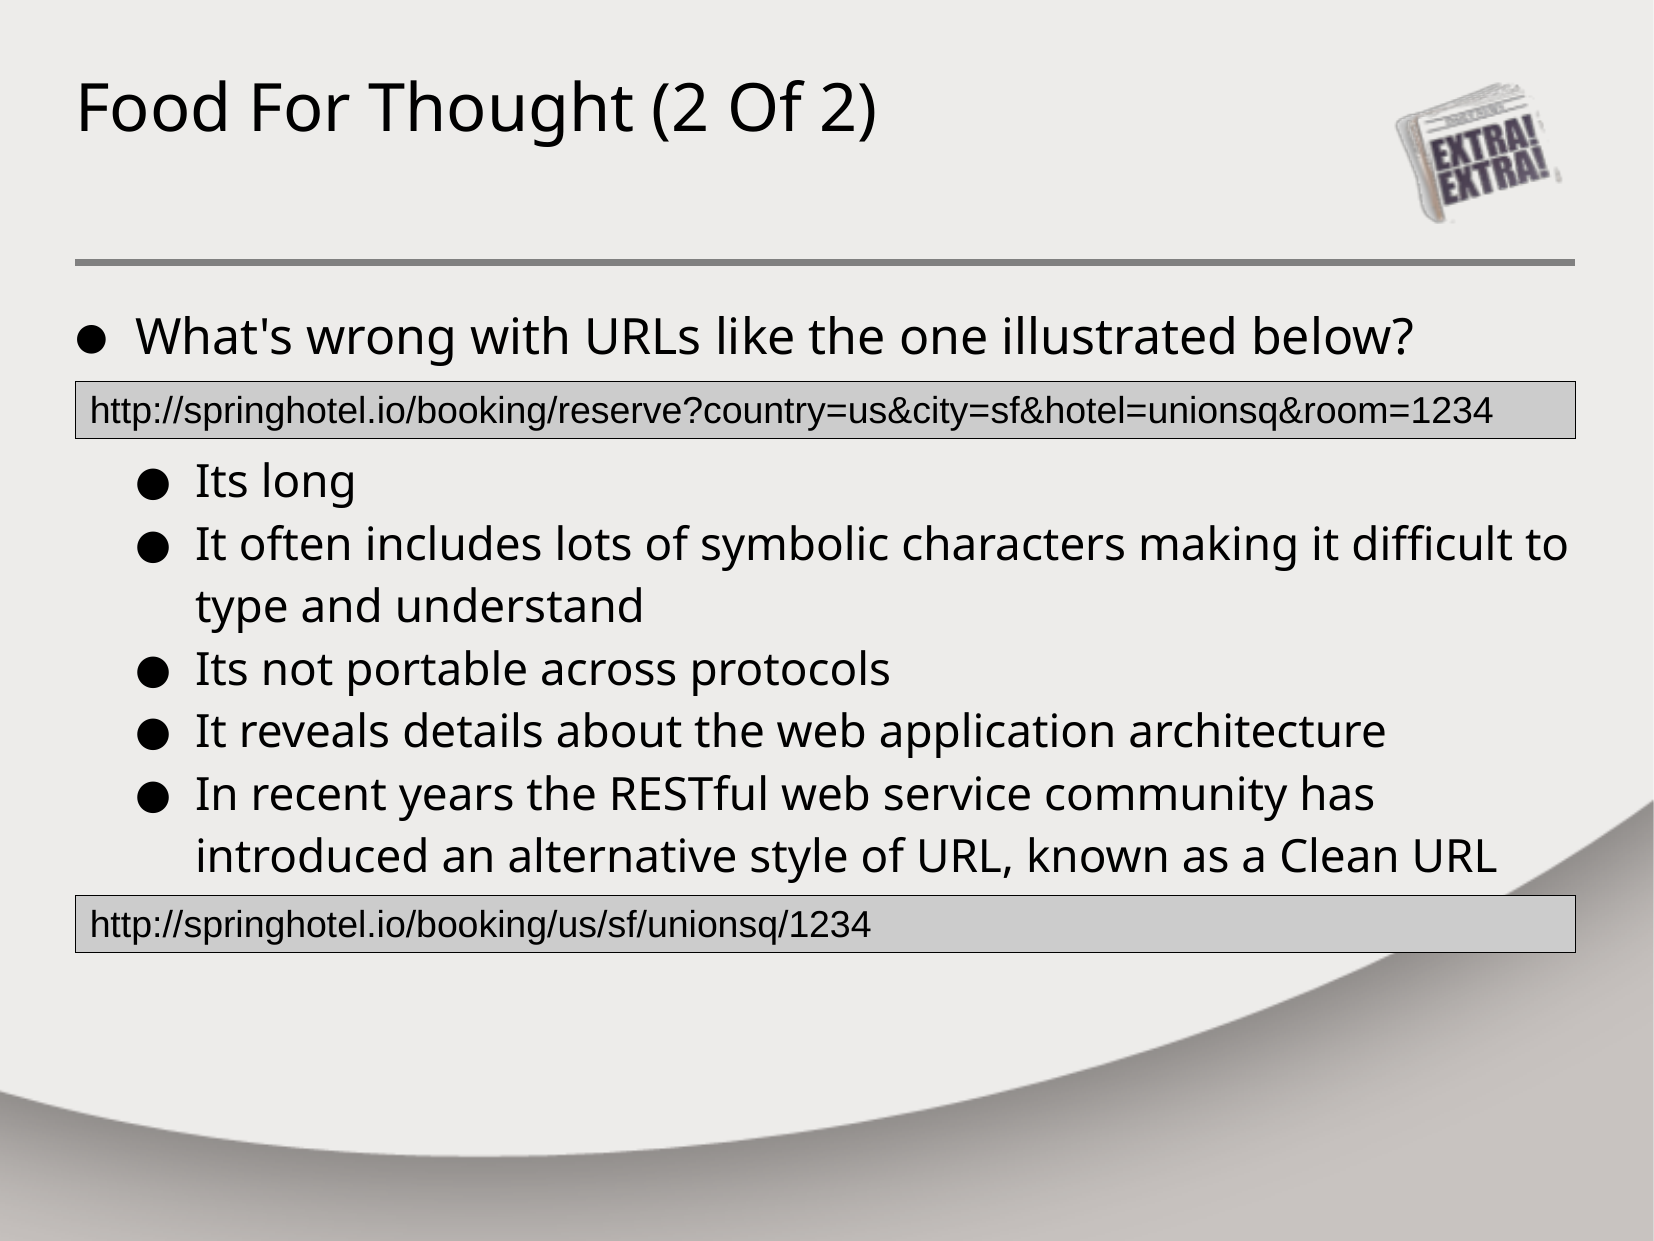

# Food For Thought (2 Of 2)
What's wrong with URLs like the one illustrated below?
Its long
It often includes lots of symbolic characters making it difficult to type and understand
Its not portable across protocols
It reveals details about the web application architecture
In recent years the RESTful web service community has introduced an alternative style of URL, known as a Clean URL that addresses these concerns
http://springhotel.io/booking/reserve?country=us&city=sf&hotel=unionsq&room=1234
http://springhotel.io/booking/us/sf/unionsq/1234